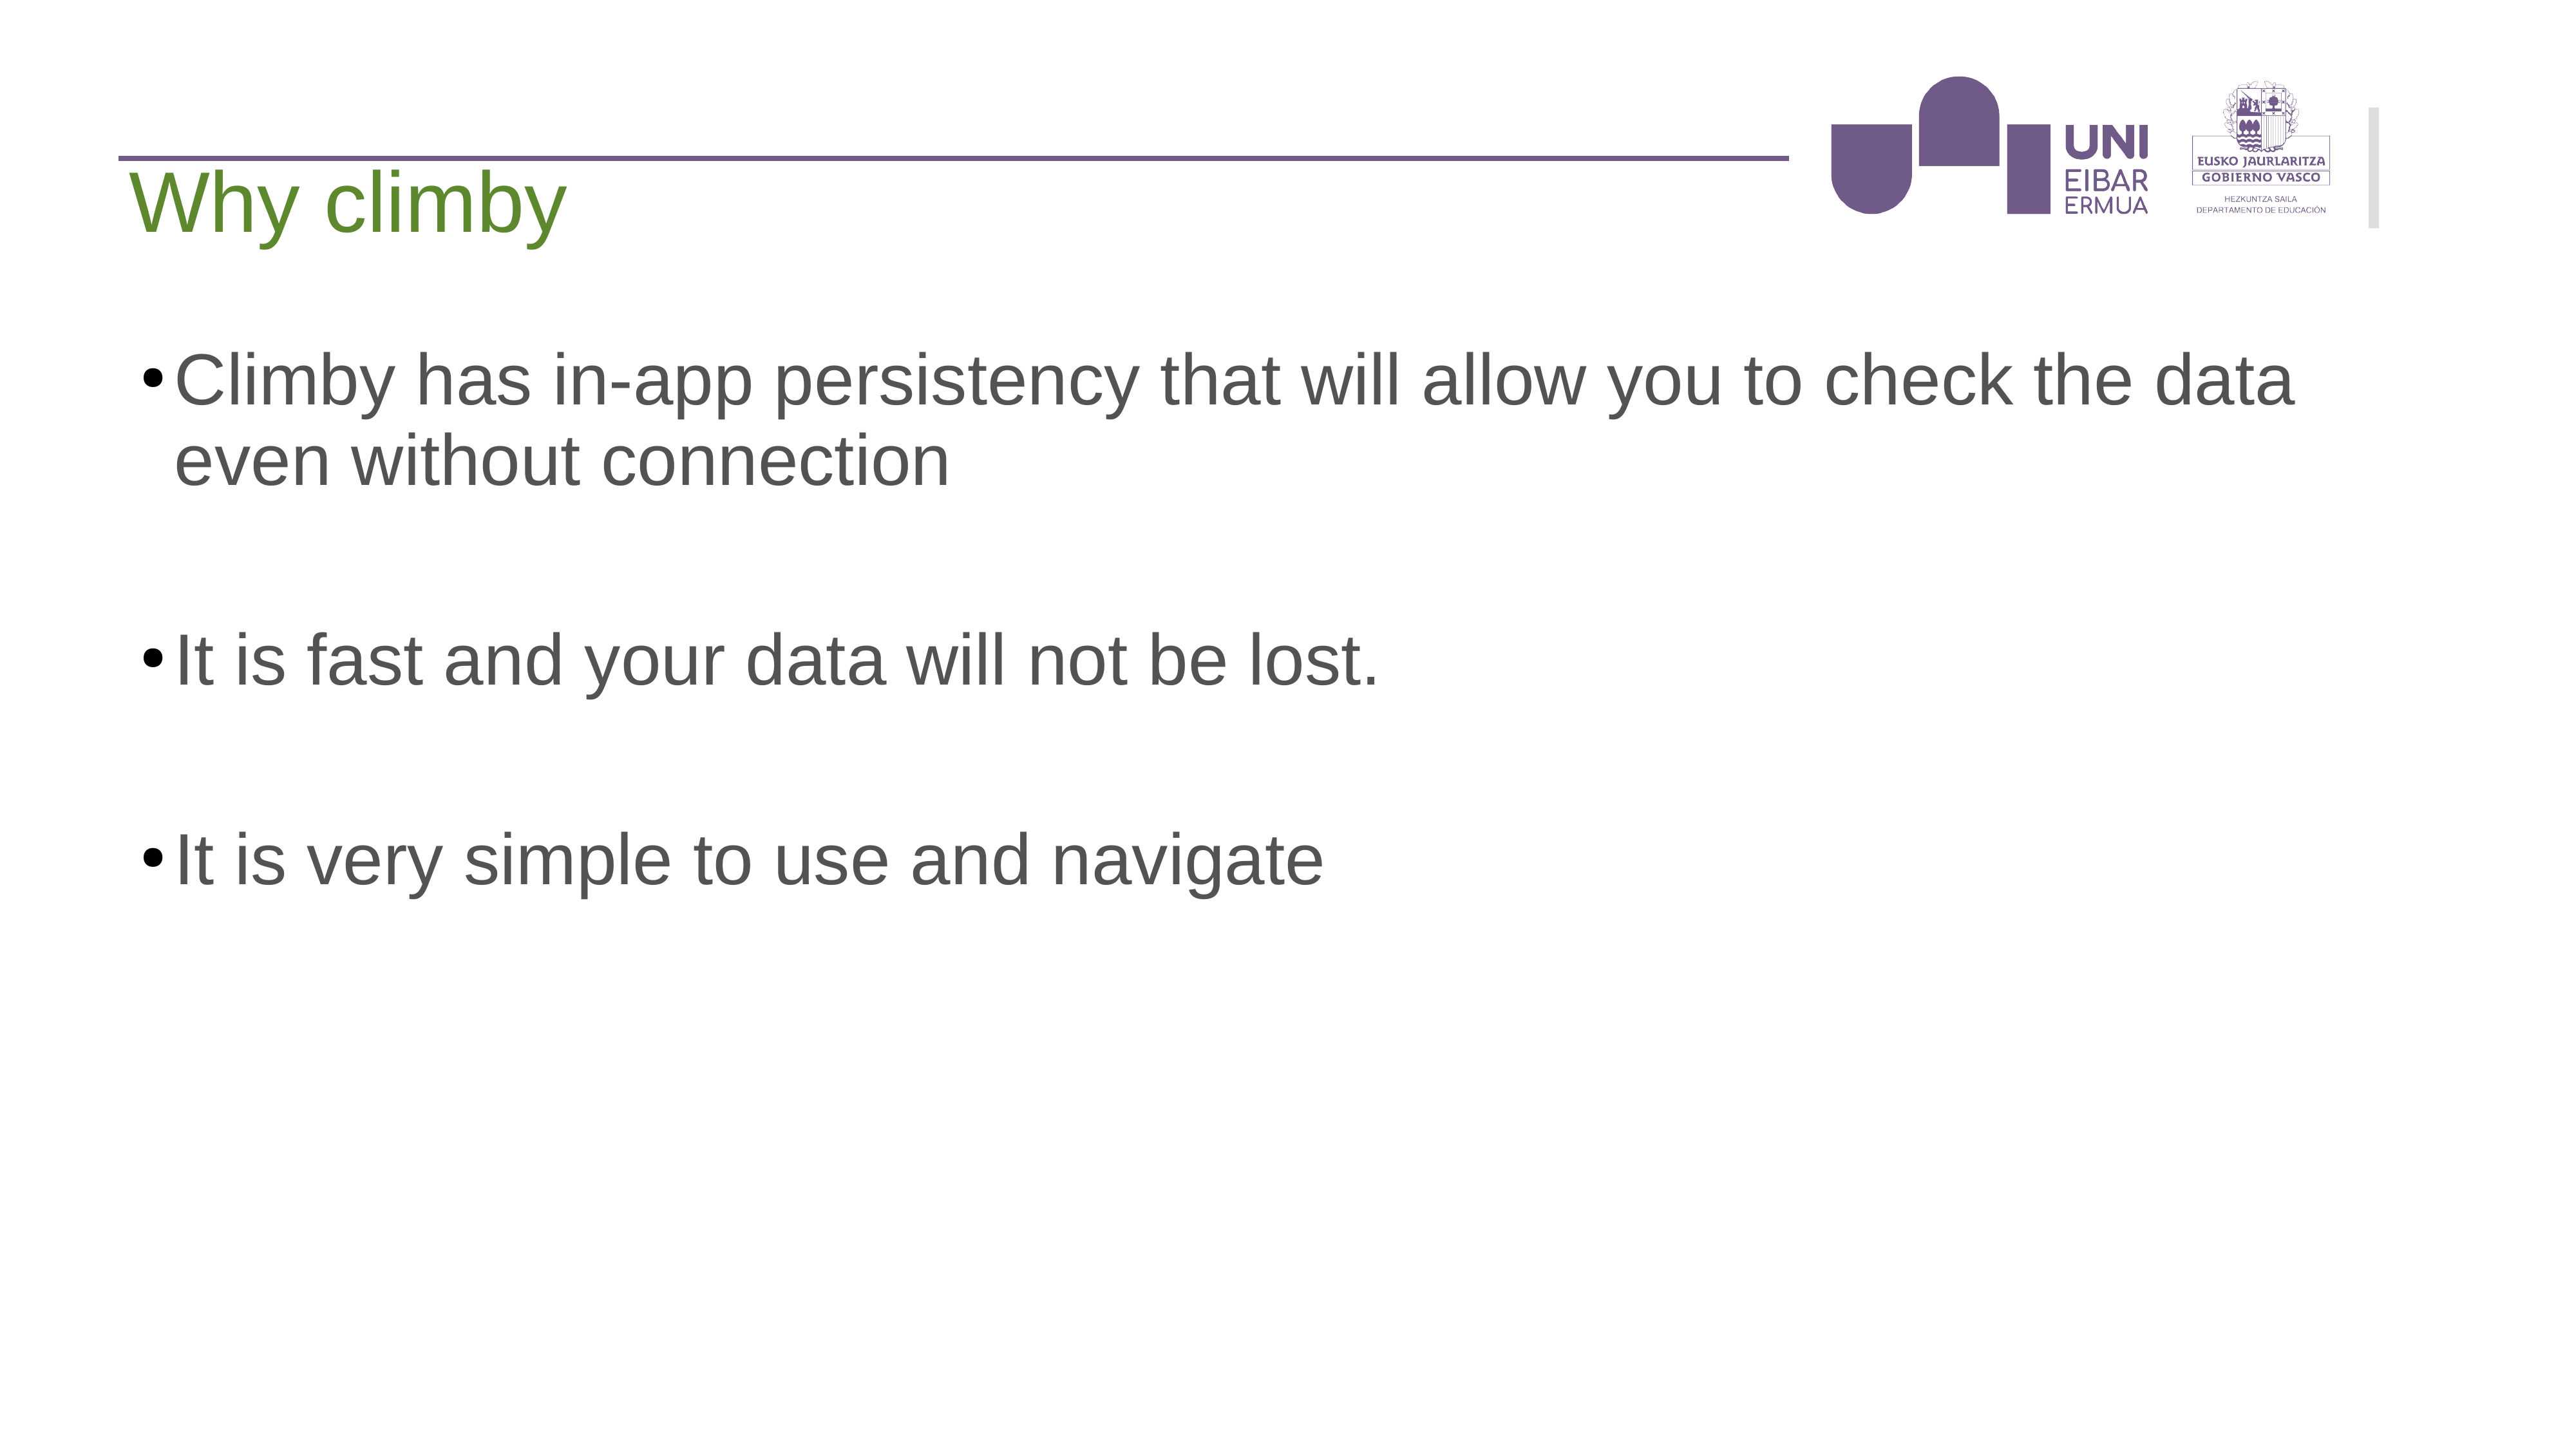

# Why climby
Climby has in-app persistency that will allow you to check the data even without connection
It is fast and your data will not be lost.
It is very simple to use and navigate